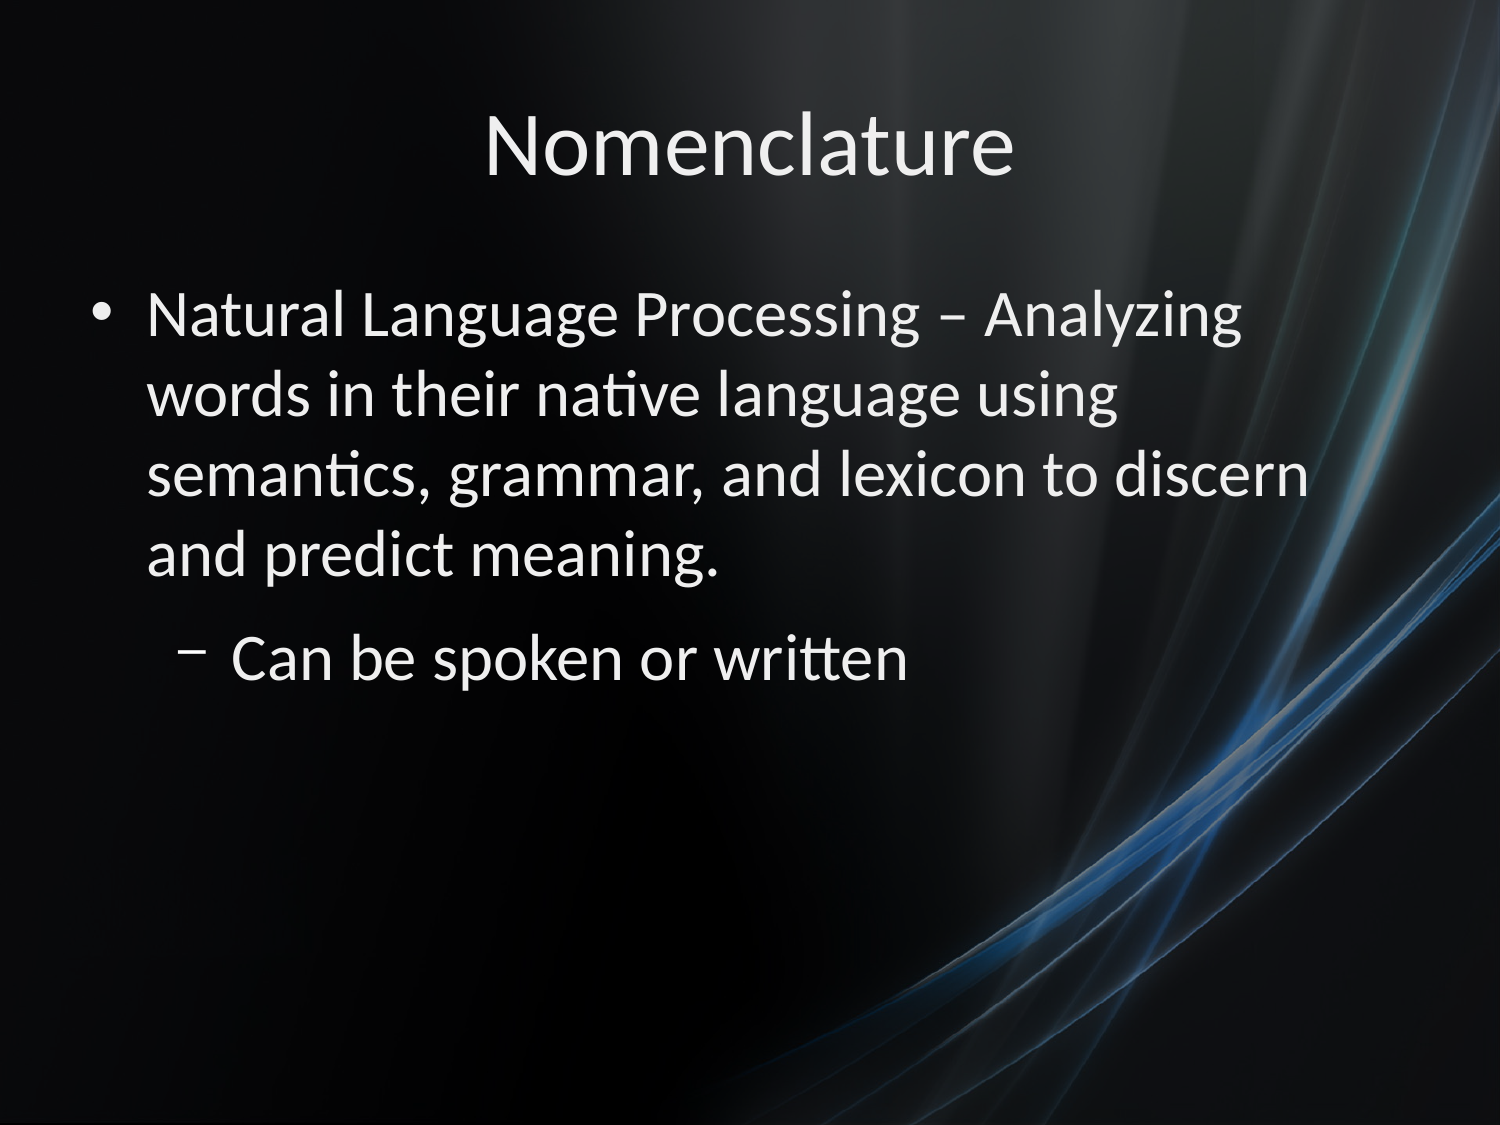

# Nomenclature
Natural Language Processing – Analyzing words in their native language using semantics, grammar, and lexicon to discern and predict meaning.
Can be spoken or written